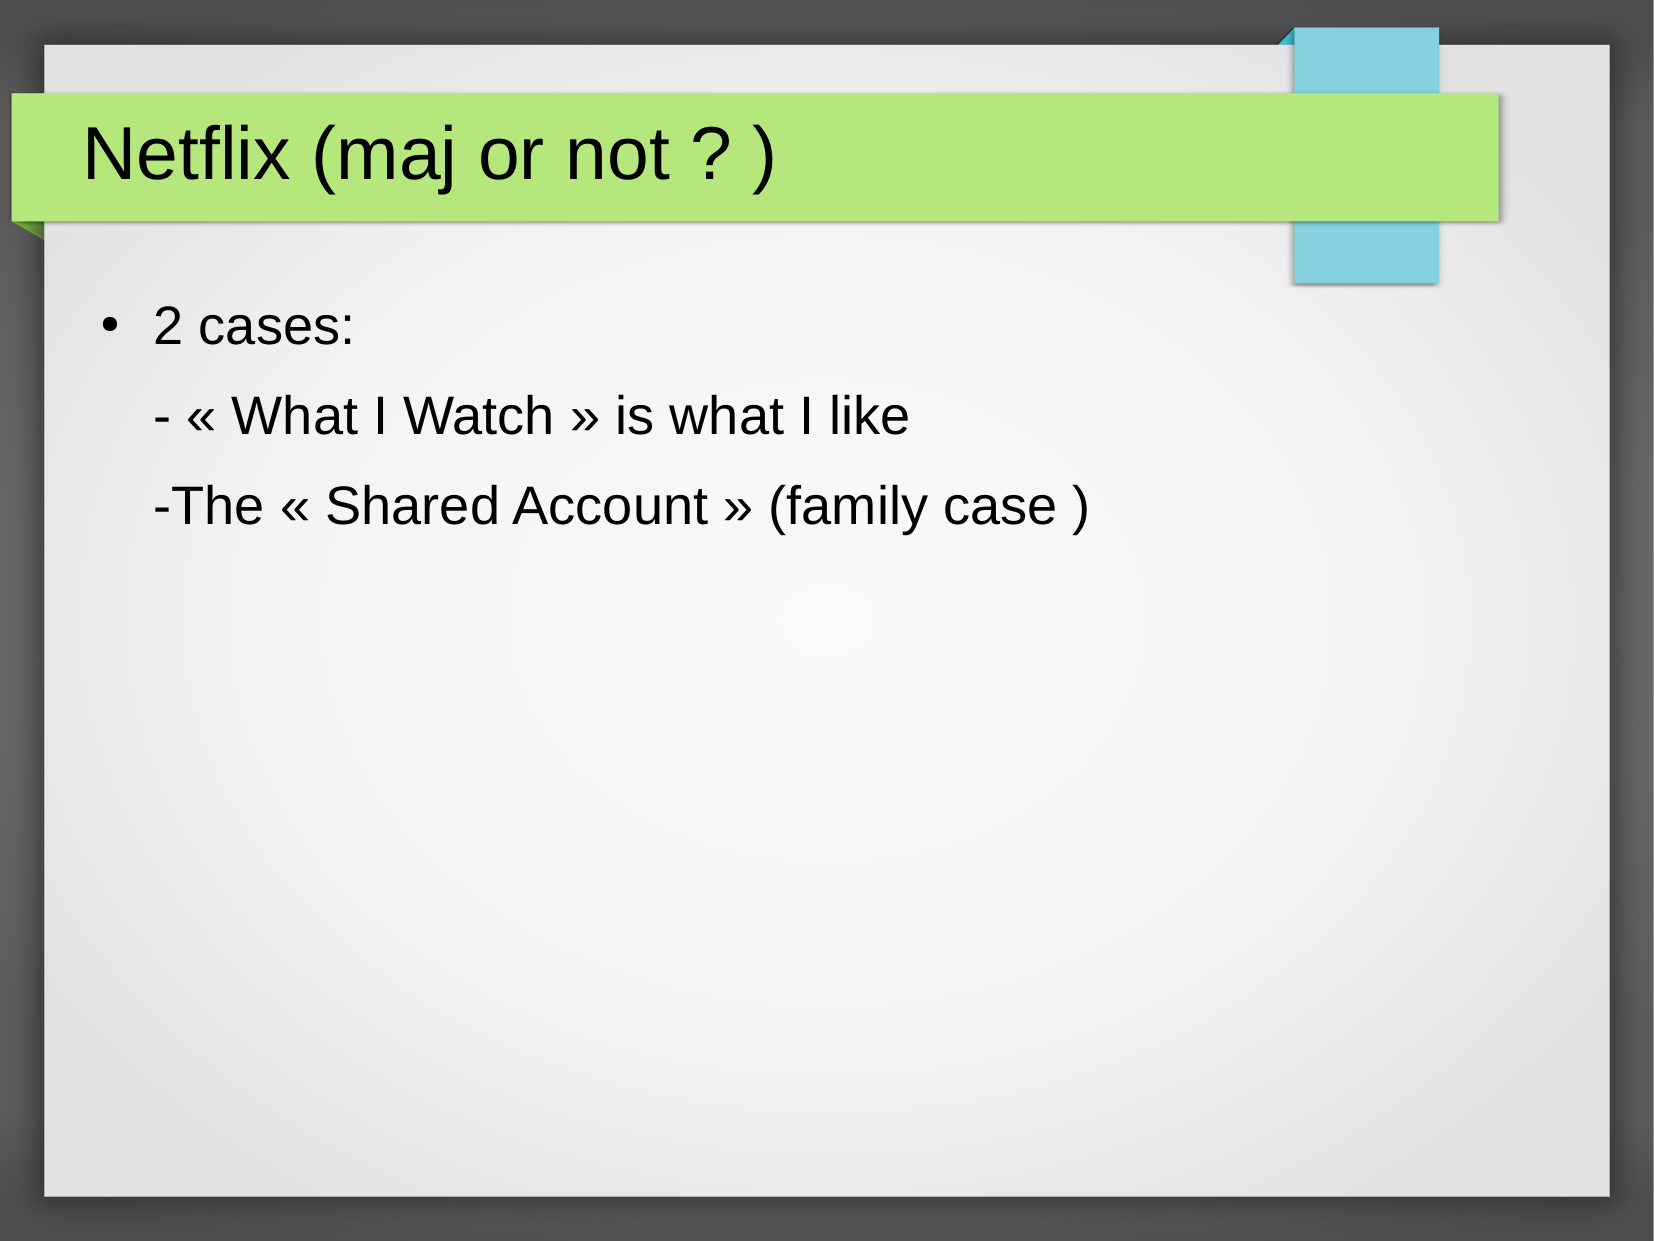

# Netflix (maj or not ? )
2 cases:
- « What I Watch » is what I like
-The « Shared Account » (family case )